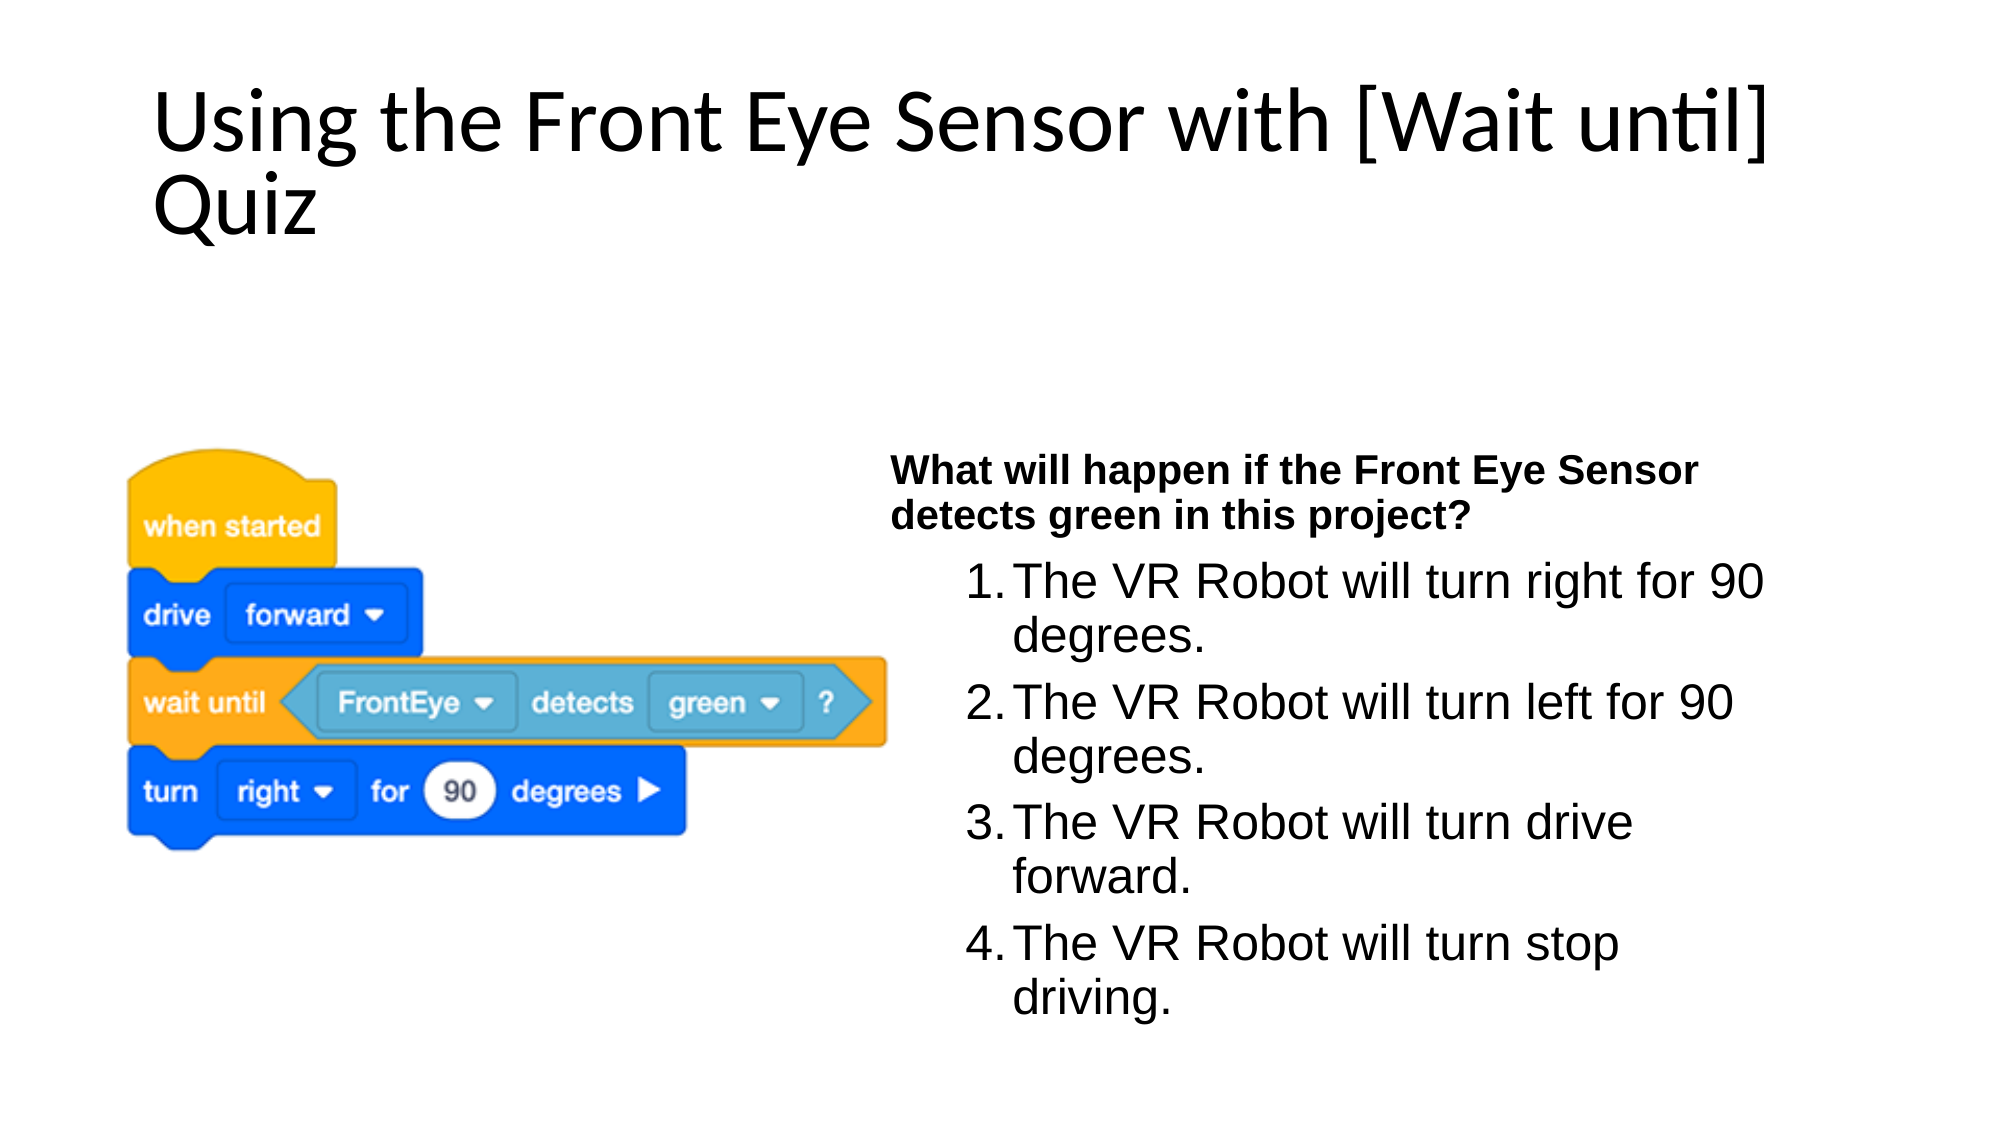

Using the Front Eye Sensor with [Wait until] Quiz
What will happen if the Front Eye Sensor detects green in this project?
The VR Robot will turn right for 90 degrees.
The VR Robot will turn left for 90 degrees.
The VR Robot will turn drive forward.
The VR Robot will turn stop driving.